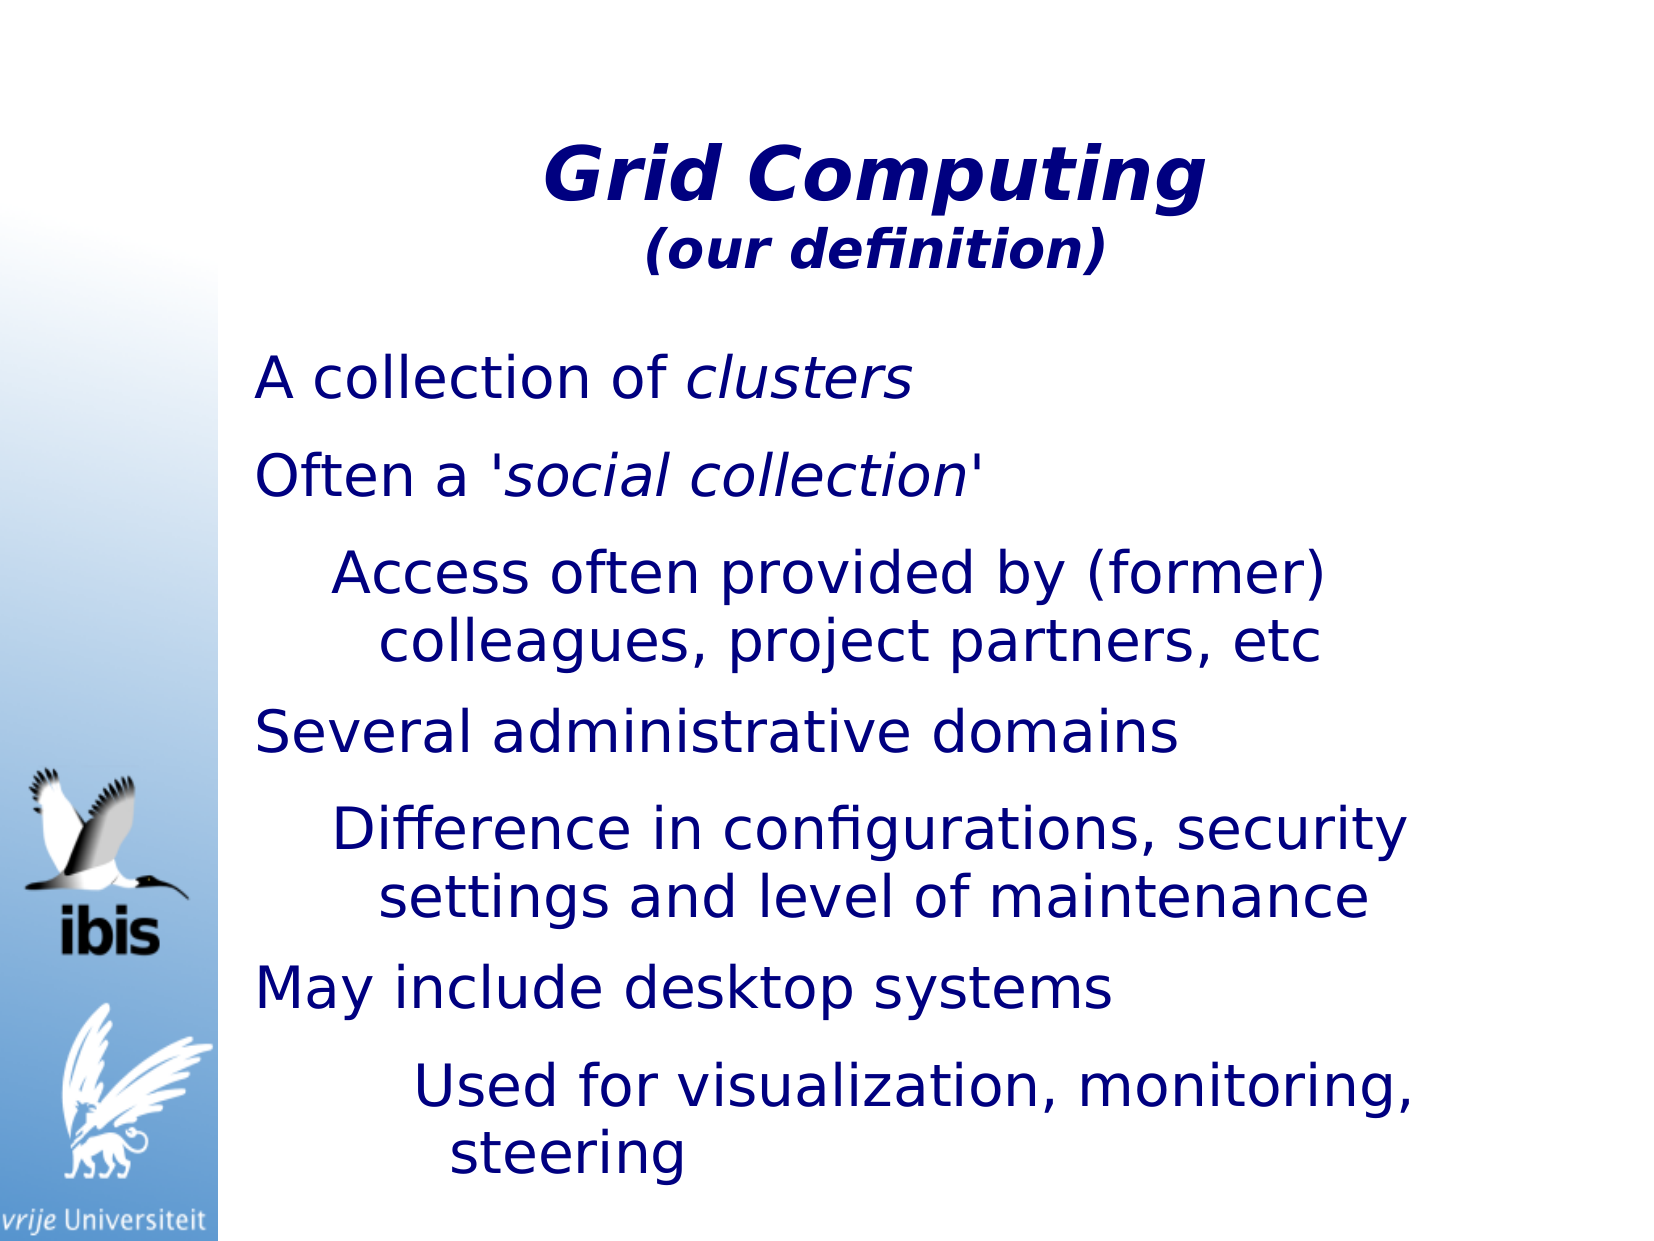

# Grid Computing (our definition)
A collection of clusters
Often a 'social collection'
Access often provided by (former) colleagues, project partners, etc
Several administrative domains
Difference in configurations, security settings and level of maintenance
May include desktop systems
Used for visualization, monitoring, steering